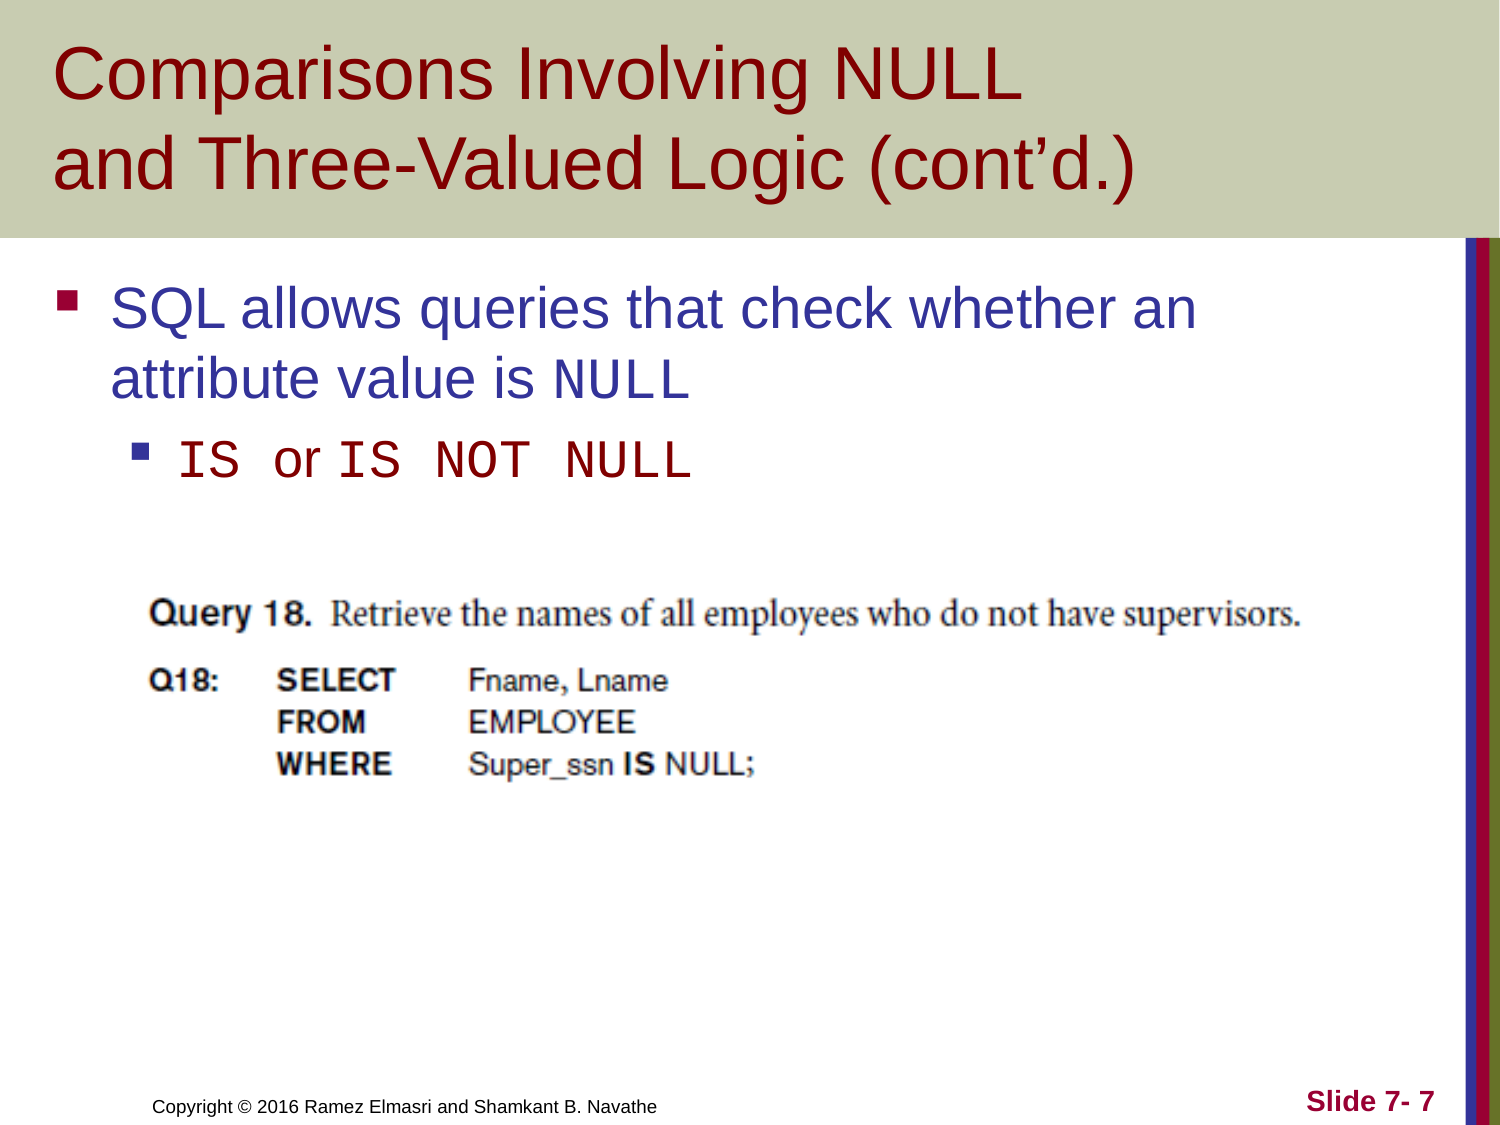

# Comparisons Involving NULL and Three-Valued Logic (cont’d.)
SQL allows queries that check whether an attribute value is NULL
IS or IS NOT NULL
Slide 7- 7